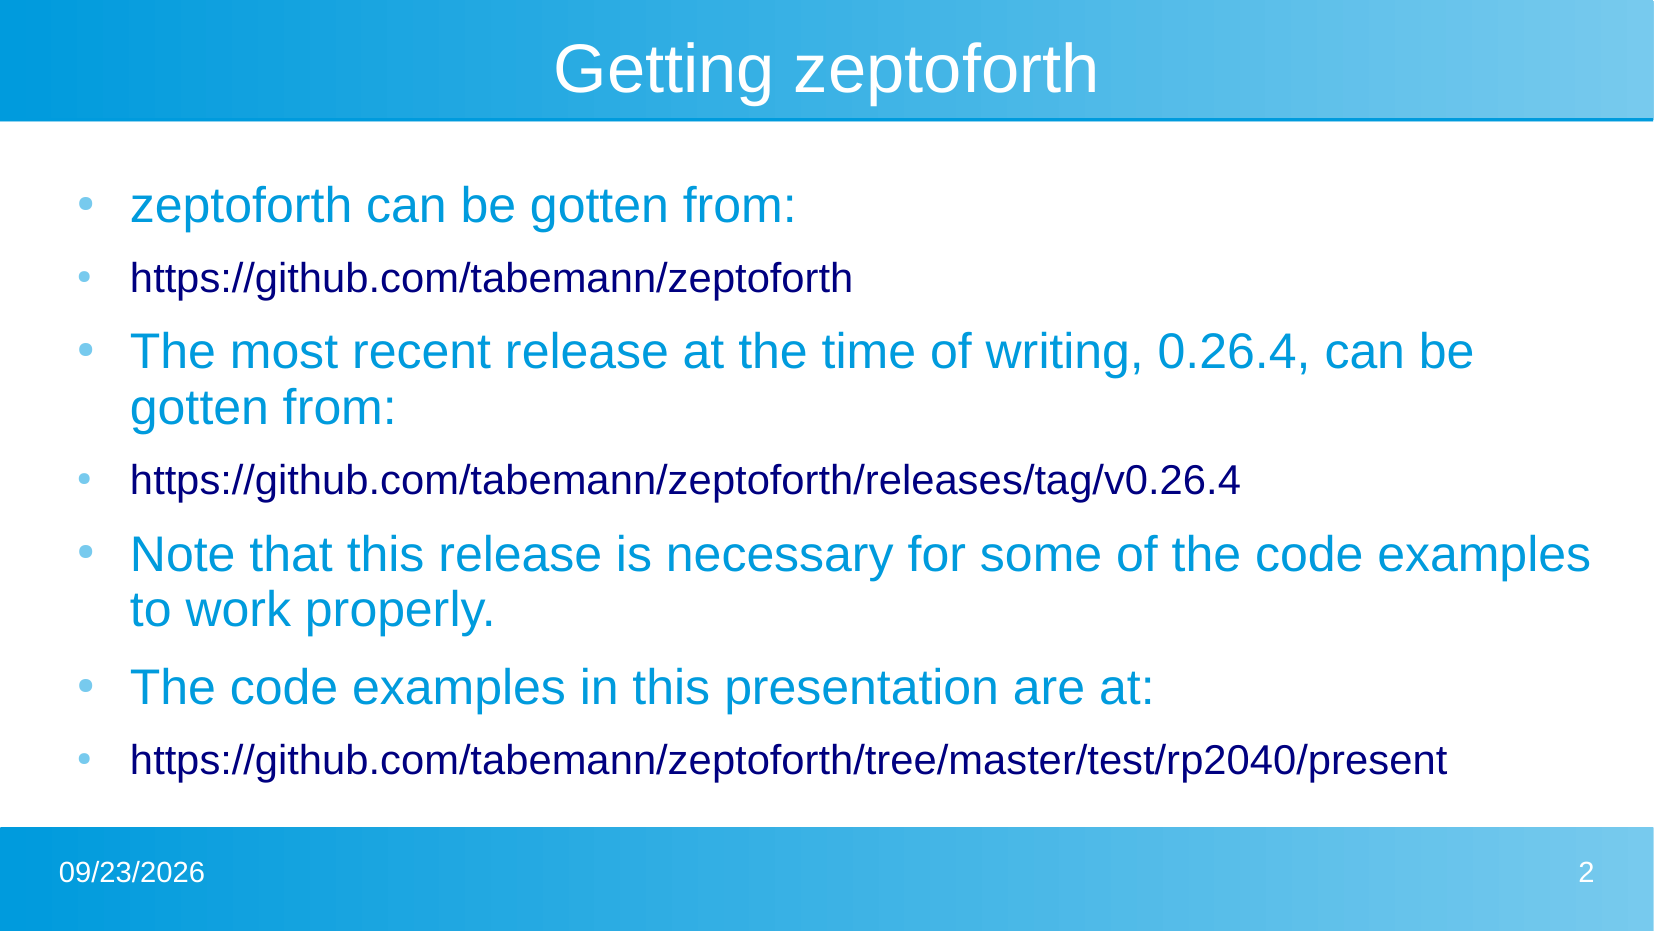

# Getting zeptoforth
zeptoforth can be gotten from:
https://github.com/tabemann/zeptoforth
The most recent release at the time of writing, 0.26.4, can be gotten from:
https://github.com/tabemann/zeptoforth/releases/tag/v0.26.4
Note that this release is necessary for some of the code examples to work properly.
The code examples in this presentation are at:
https://github.com/tabemann/zeptoforth/tree/master/test/rp2040/present
2